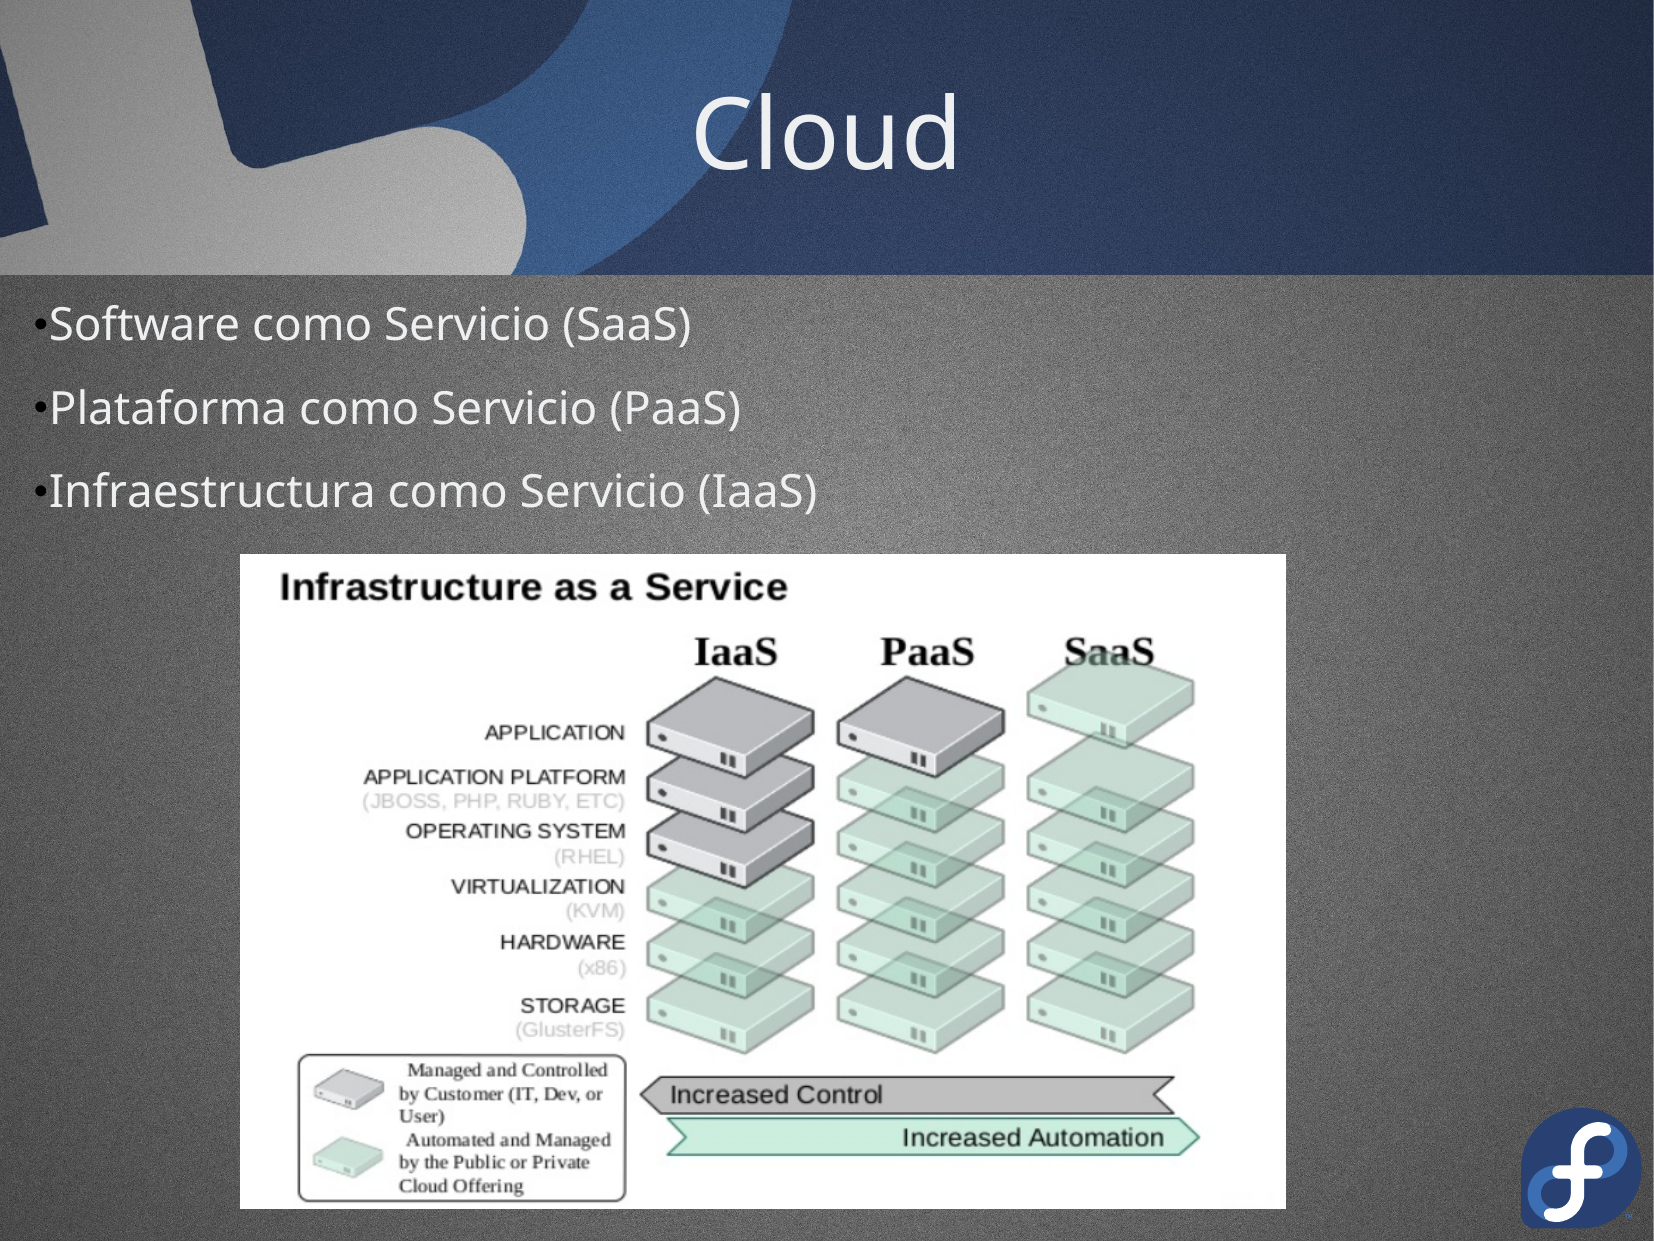

Cloud
Software como Servicio (SaaS)
Plataforma como Servicio (PaaS)
Infraestructura como Servicio (IaaS)